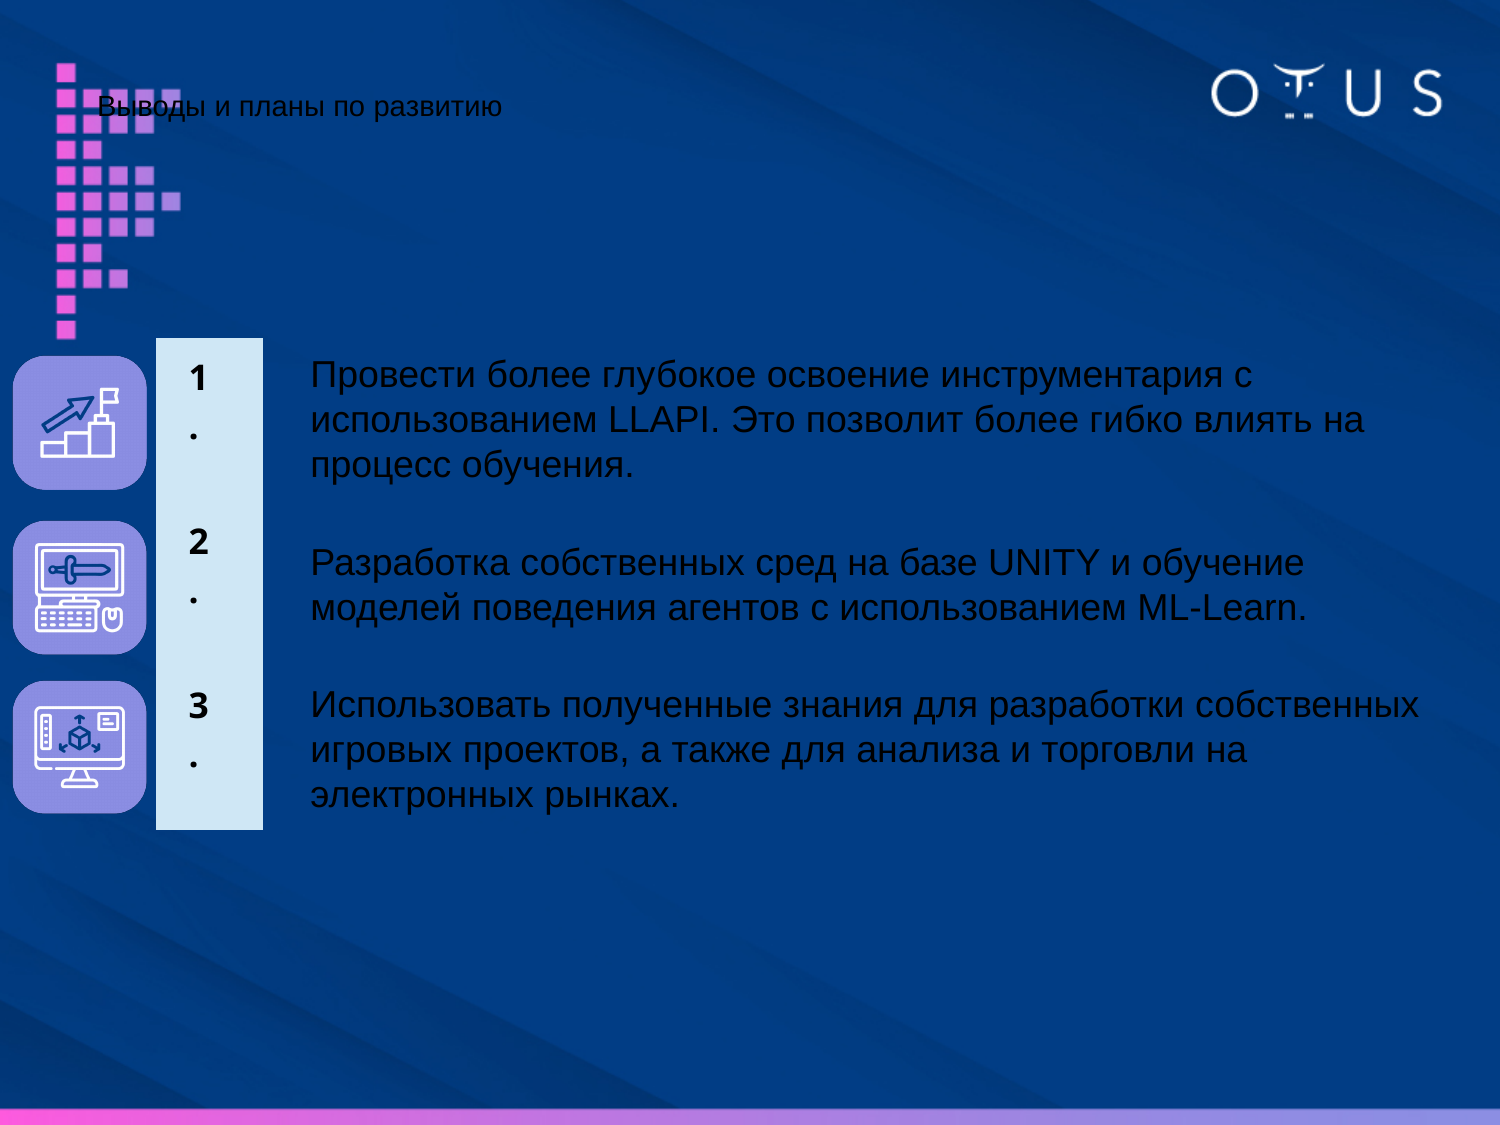

# Выводы и планы по развитию
| 1. | |
| --- | --- |
| 2. | |
| 3. | |
Провести более глубокое освоение инструментария с использованием LLAPI. Это позволит более гибко влиять на процесс обучения.
Разработка собственных сред на базе UNITY и обучение моделей поведения агентов с использованием ML-Learn.
Использовать полученные знания для разработки собственных игровых проектов, а также для анализа и торговли на электронных рынках.